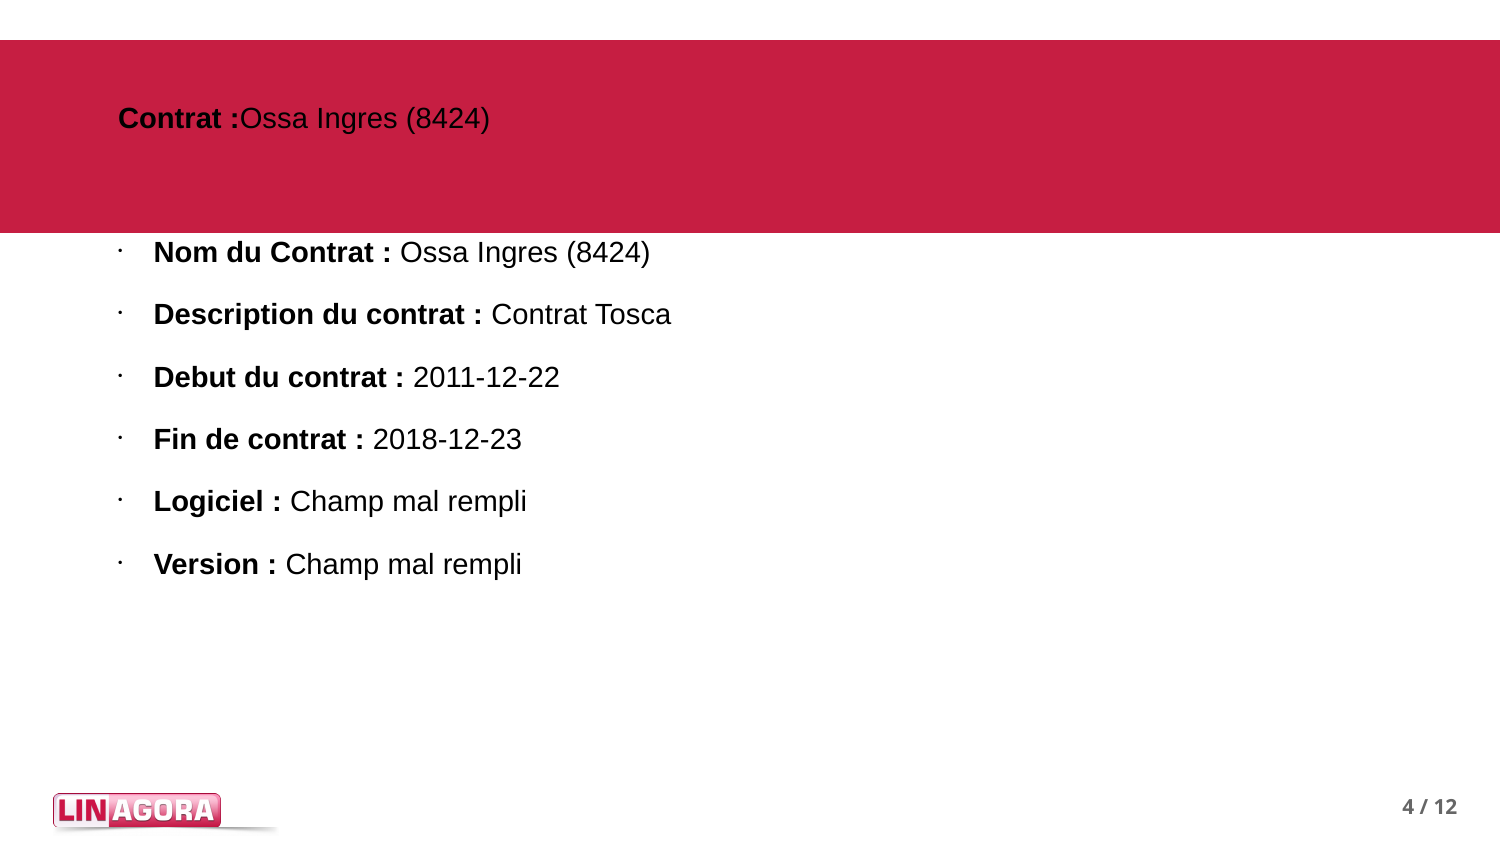

# Contrat :Ossa Ingres (8424)
Nom du Contrat : Ossa Ingres (8424)
Description du contrat : Contrat Tosca
Debut du contrat : 2011-12-22
Fin de contrat : 2018-12-23
Logiciel : Champ mal rempli
Version : Champ mal rempli